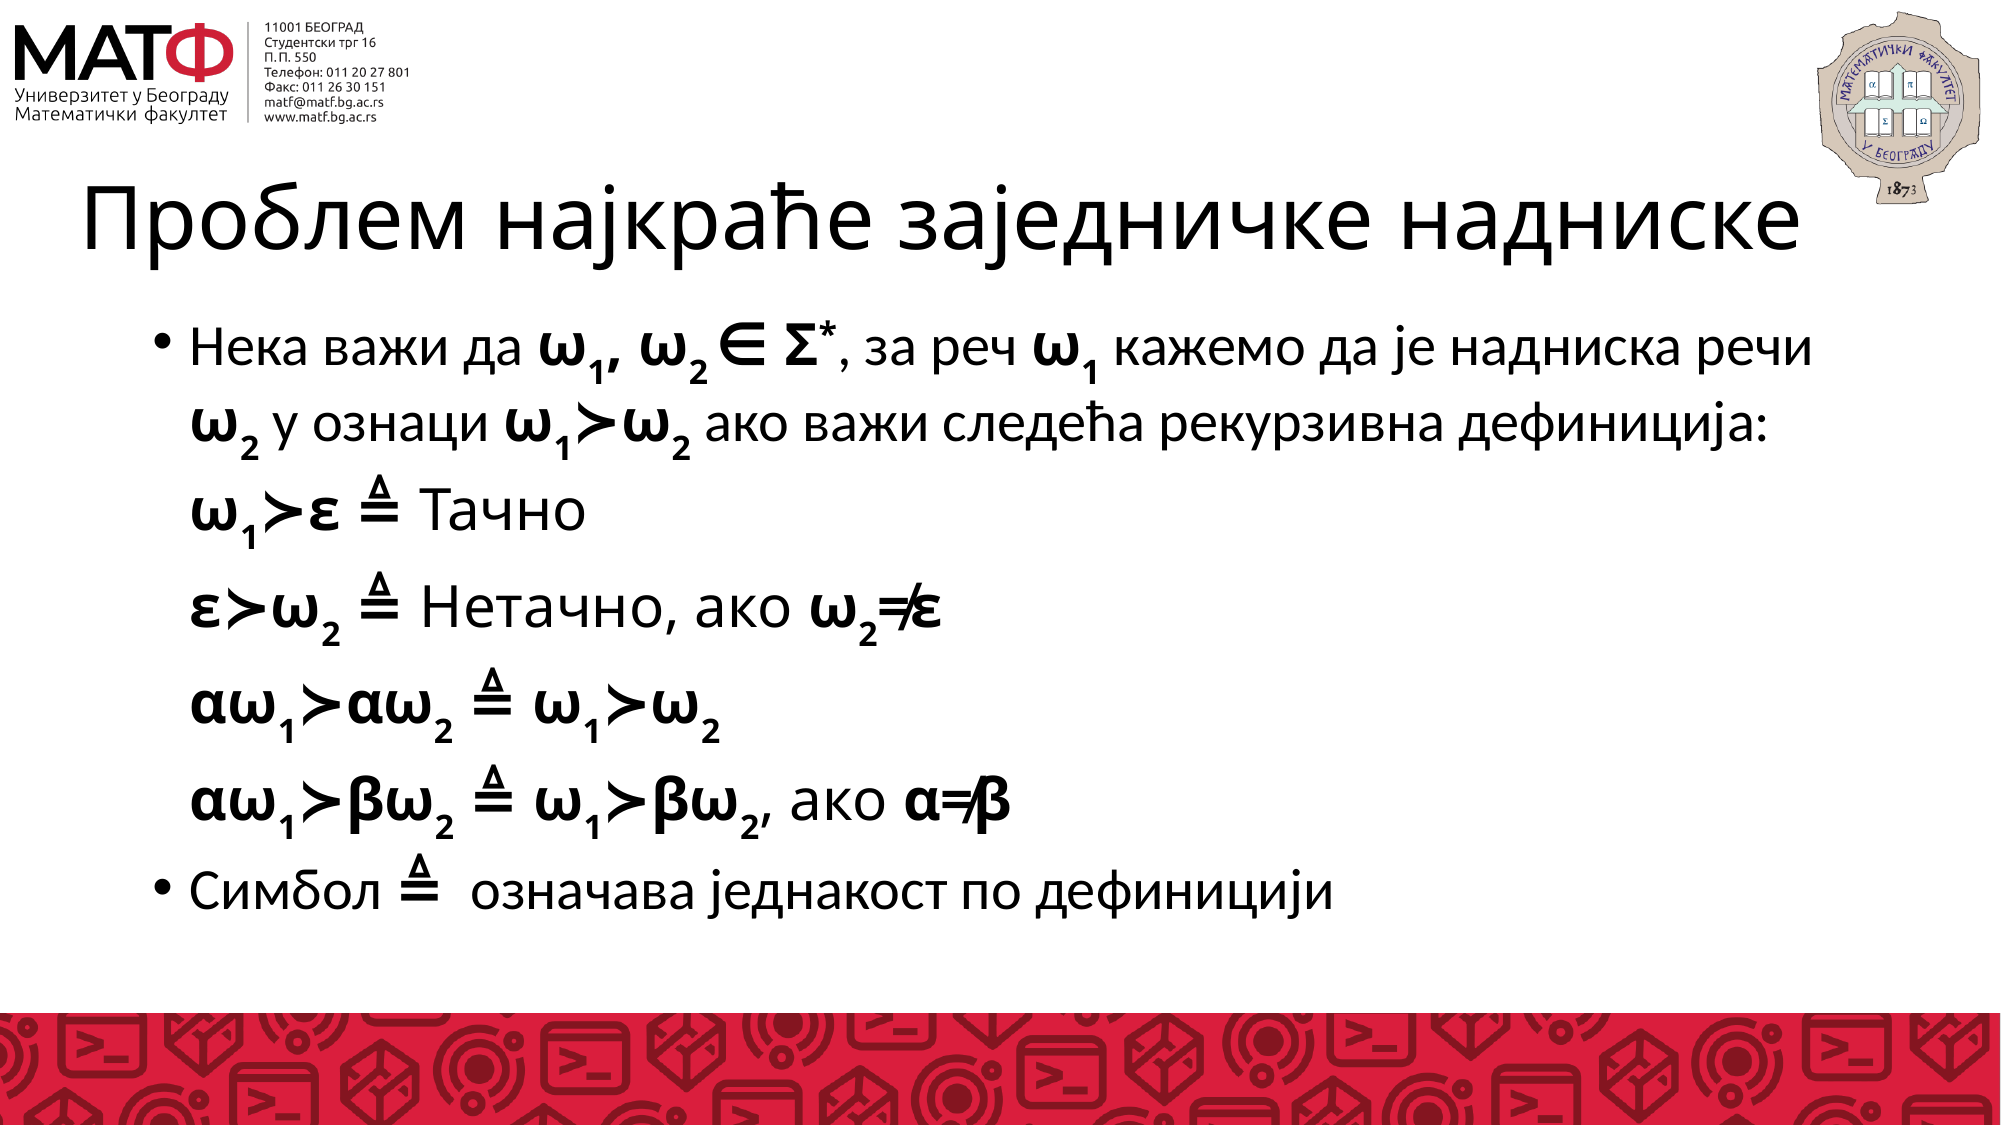

# Проблем најкраће заједничке надниске
Нека важи да ω1, ω2 ∈ Σ*, за реч ω1 кажемо да је надниска речи ω2 у ознаци ω1≻ω2 ако важи следећа рекурзивна дефиниција:
ω1≻ε ≜ Тачно
ε≻ω2 ≜ Нетачно, ако ω2≠ε
αω1≻αω2 ≜ ω1≻ω2
αω1≻βω2 ≜ ω1≻βω2, ако α≠β
Симбол ≜ означава једнакост по дефиницији